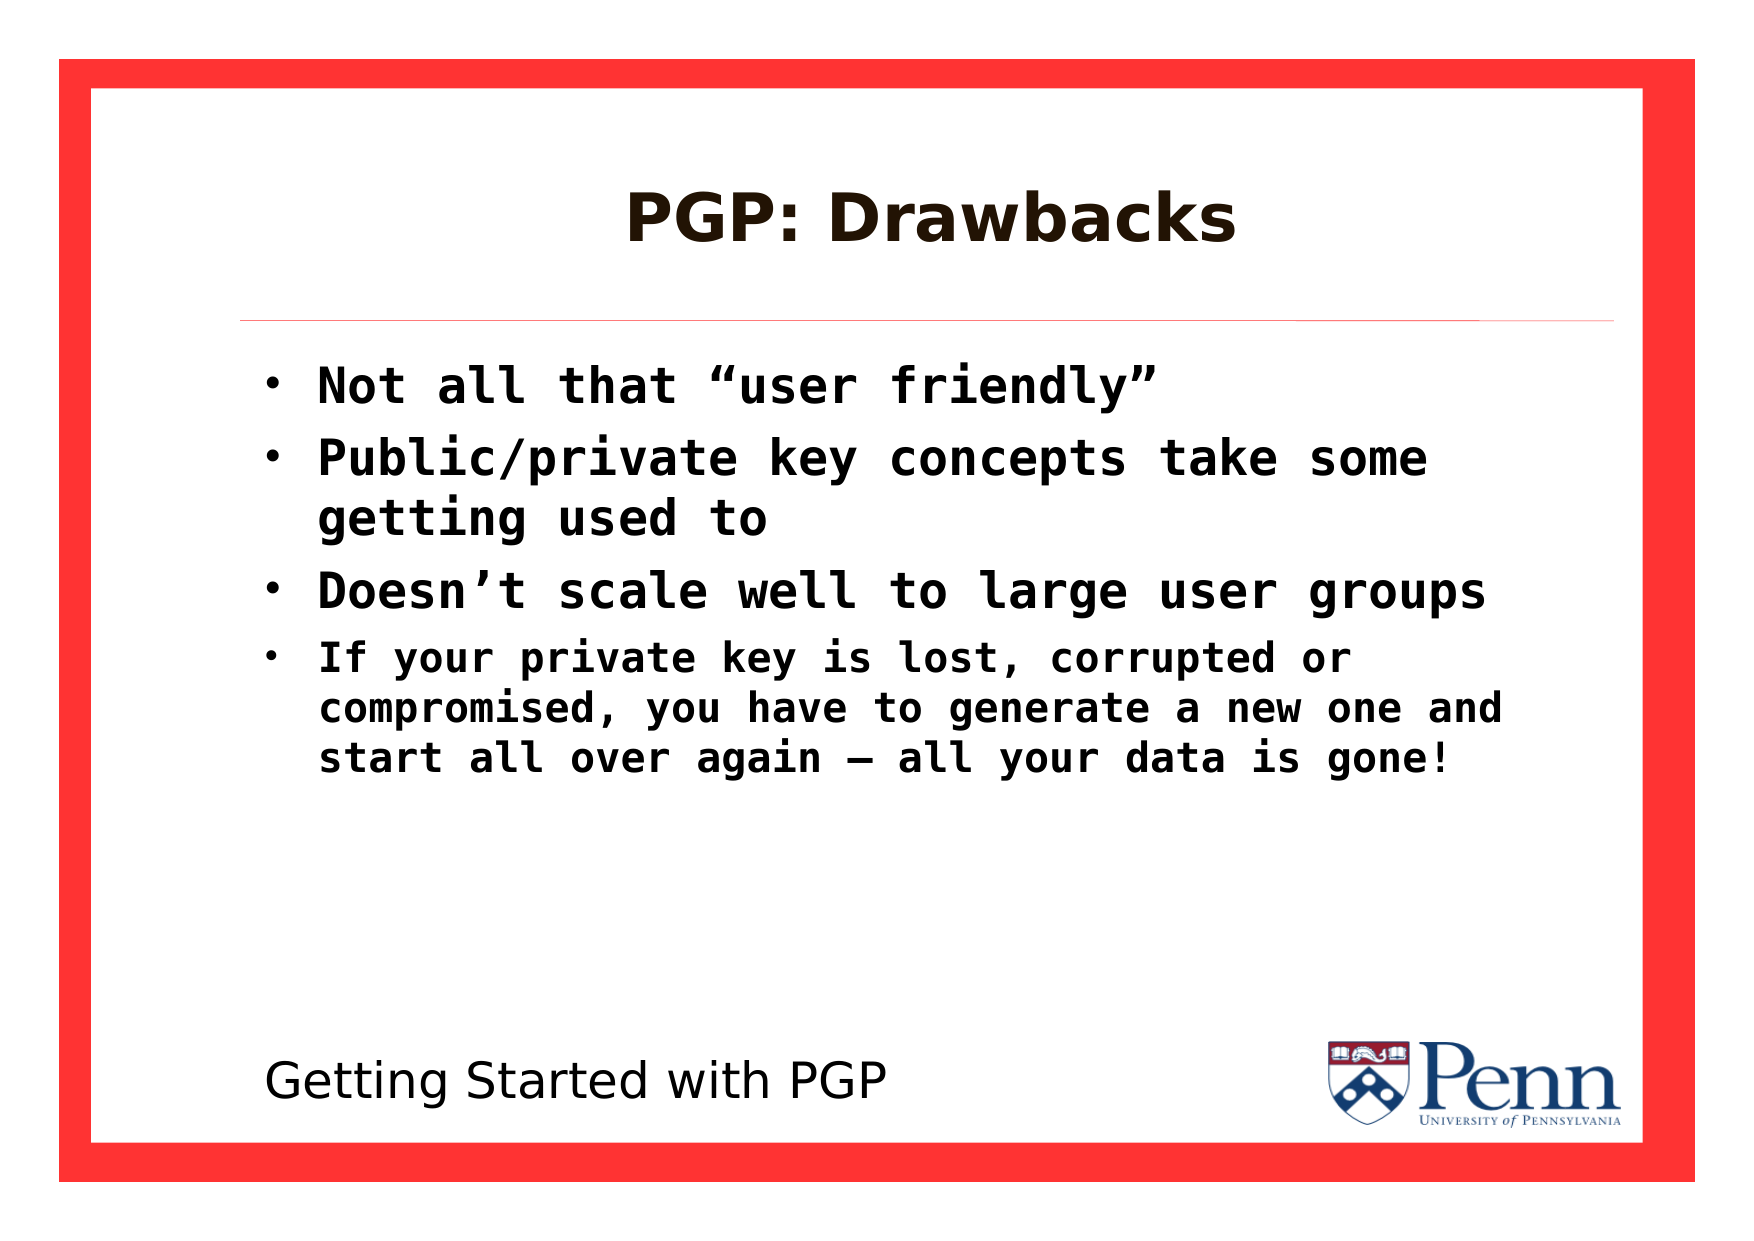

# PGP: Drawbacks
Not all that “user friendly”
Public/private key concepts take some getting used to
Doesn’t scale well to large user groups
If your private key is lost, corrupted or compromised, you have to generate a new one and start all over again – all your data is gone!